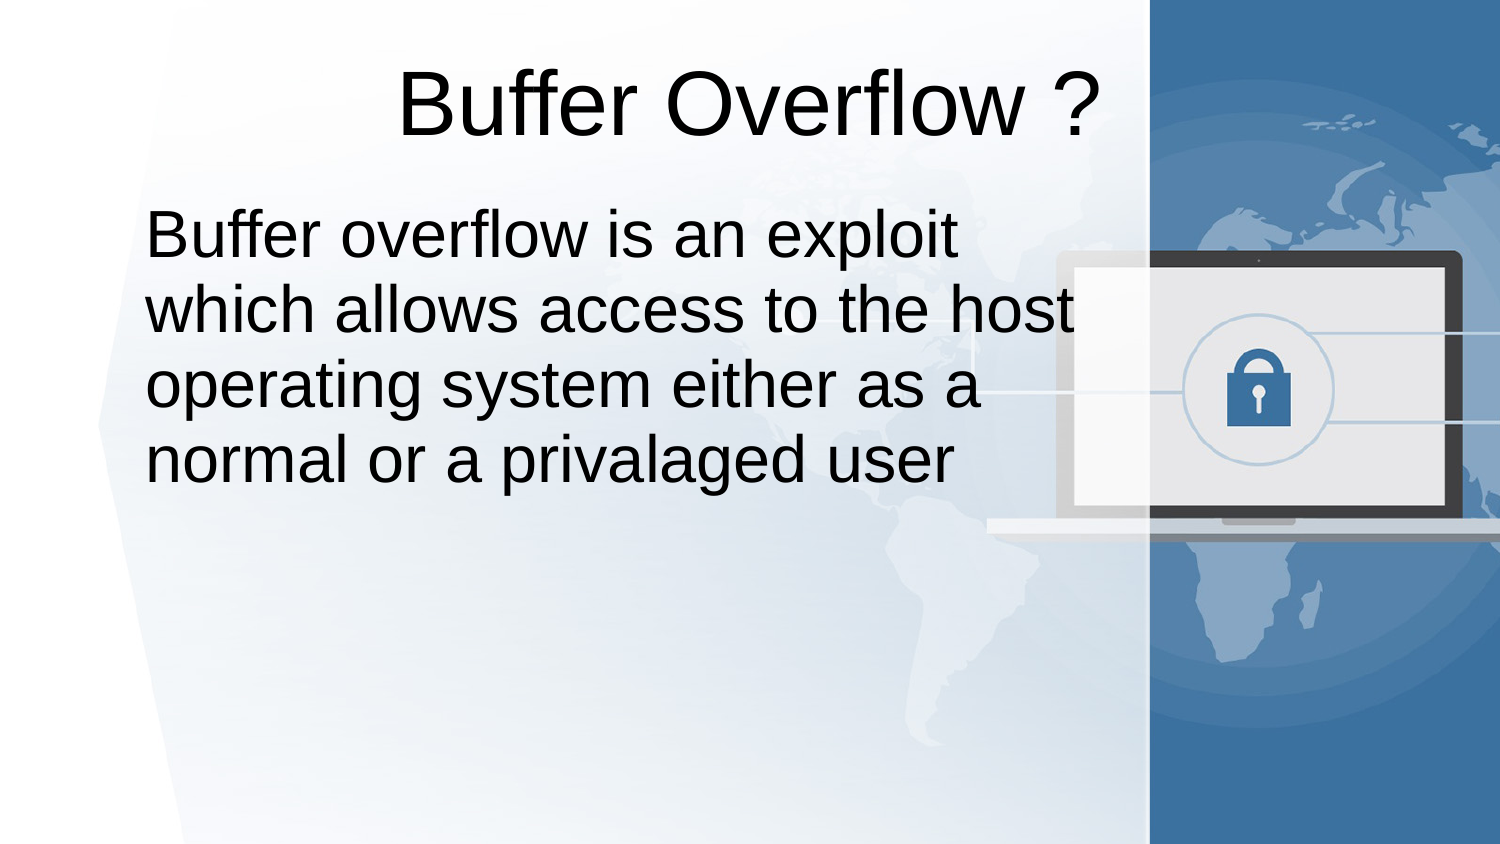

# Buffer Overflow ?
Buffer overflow is an exploit which allows access to the host operating system either as a normal or a privalaged user